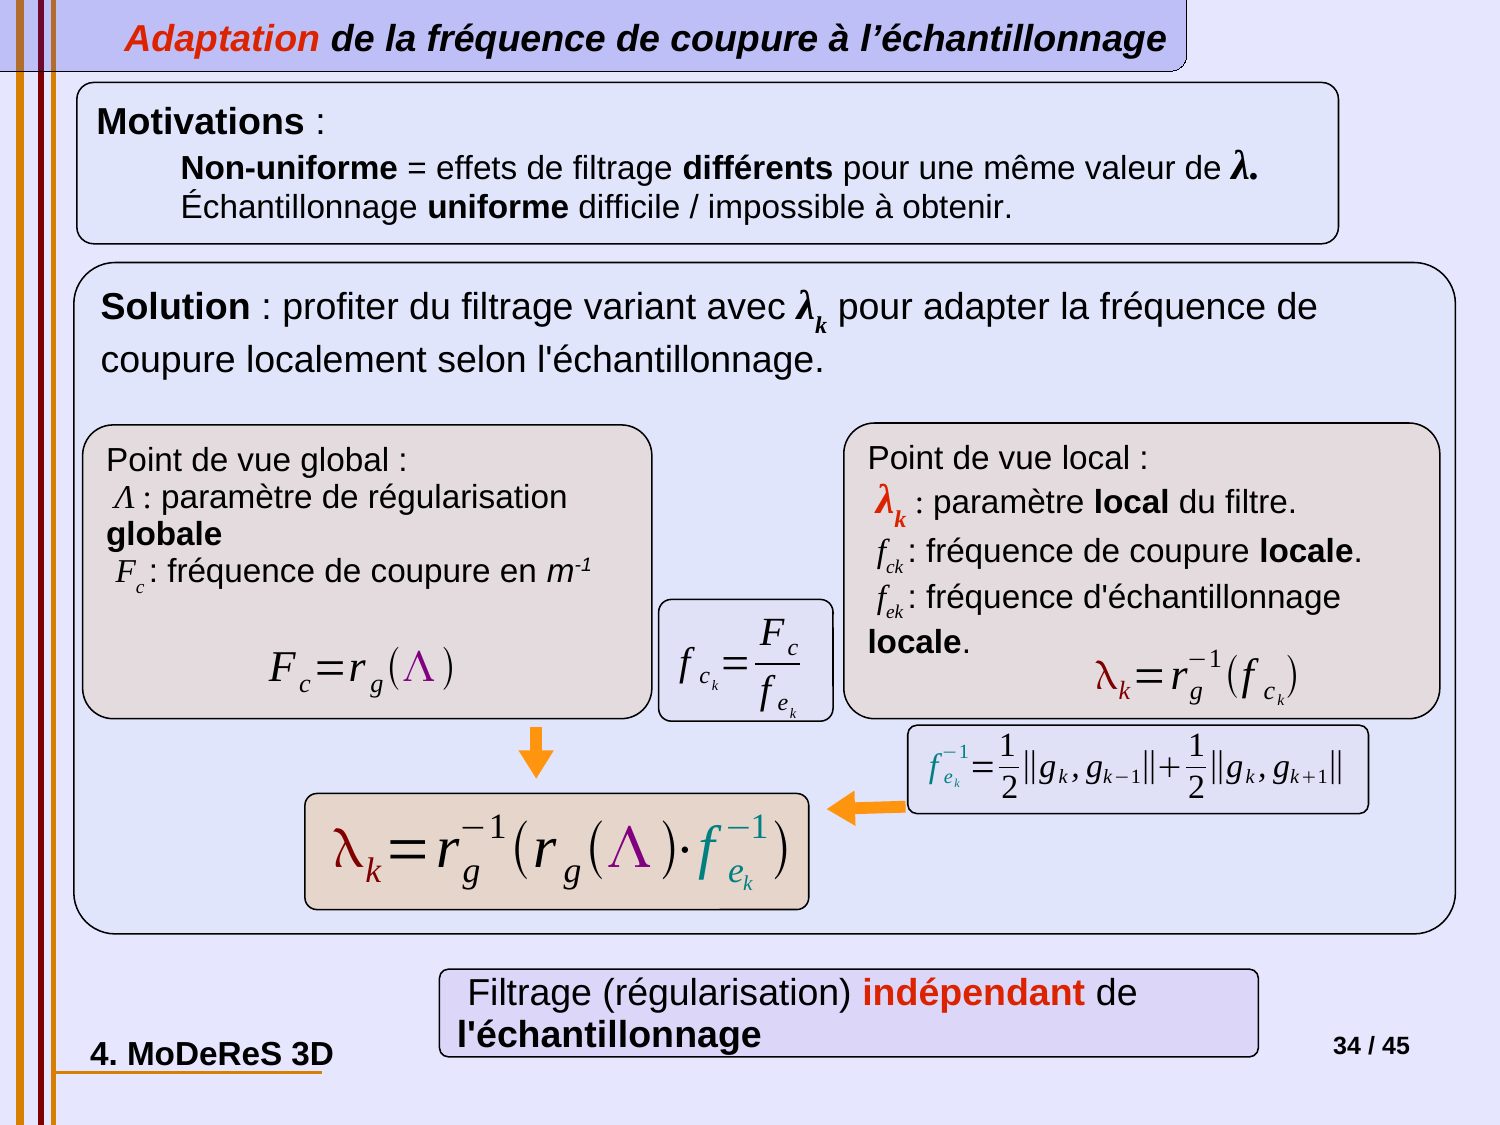

Adaptation de la fréquence de coupure à l’échantillonnage
Motivations :
 Non-uniforme = effets de filtrage différents pour une même valeur de λ.
 Échantillonnage uniforme difficile / impossible à obtenir.
Solution : profiter du filtrage variant avec λk pour adapter la fréquence de coupure localement selon l'échantillonnage.
Point de vue local :
 λk : paramètre local du filtre.
 fck : fréquence de coupure locale.
 fek : fréquence d'échantillonnage locale.
Point de vue global :
 Λ : paramètre de régularisation globale
 Fc : fréquence de coupure en m-1
 Filtrage (régularisation) indépendant de l'échantillonnage
34
# 4. MoDeReS 3D